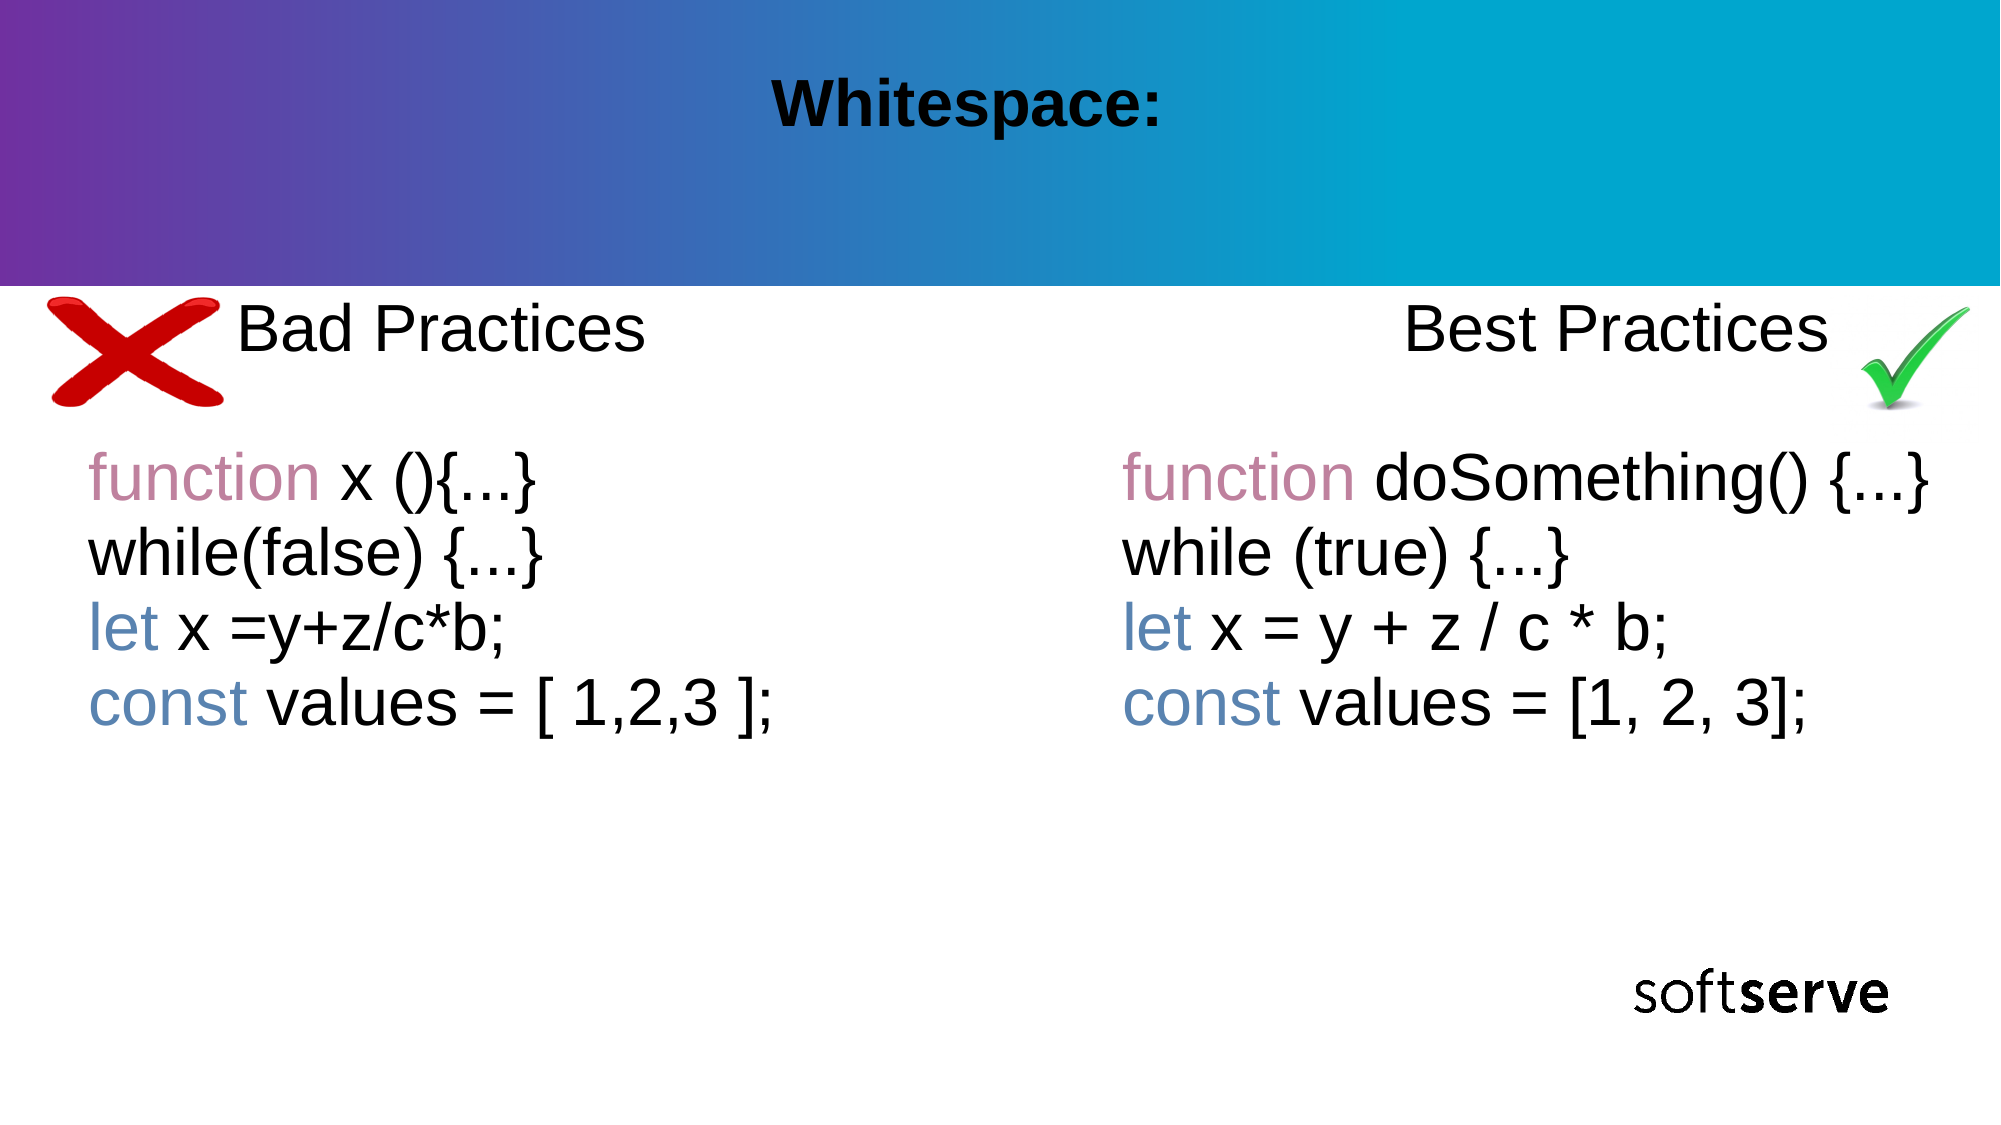

Whitespace:
			Bad Practices Best Practices
 function x (){...} 			 function doSomething() {...}
	while(false) {...} 								while (true) {...}
	let x =y+z/c*b; 							let x = y + z / c * b;
	const values = [ 1,2,3 ]; 				const values = [1, 2, 3];